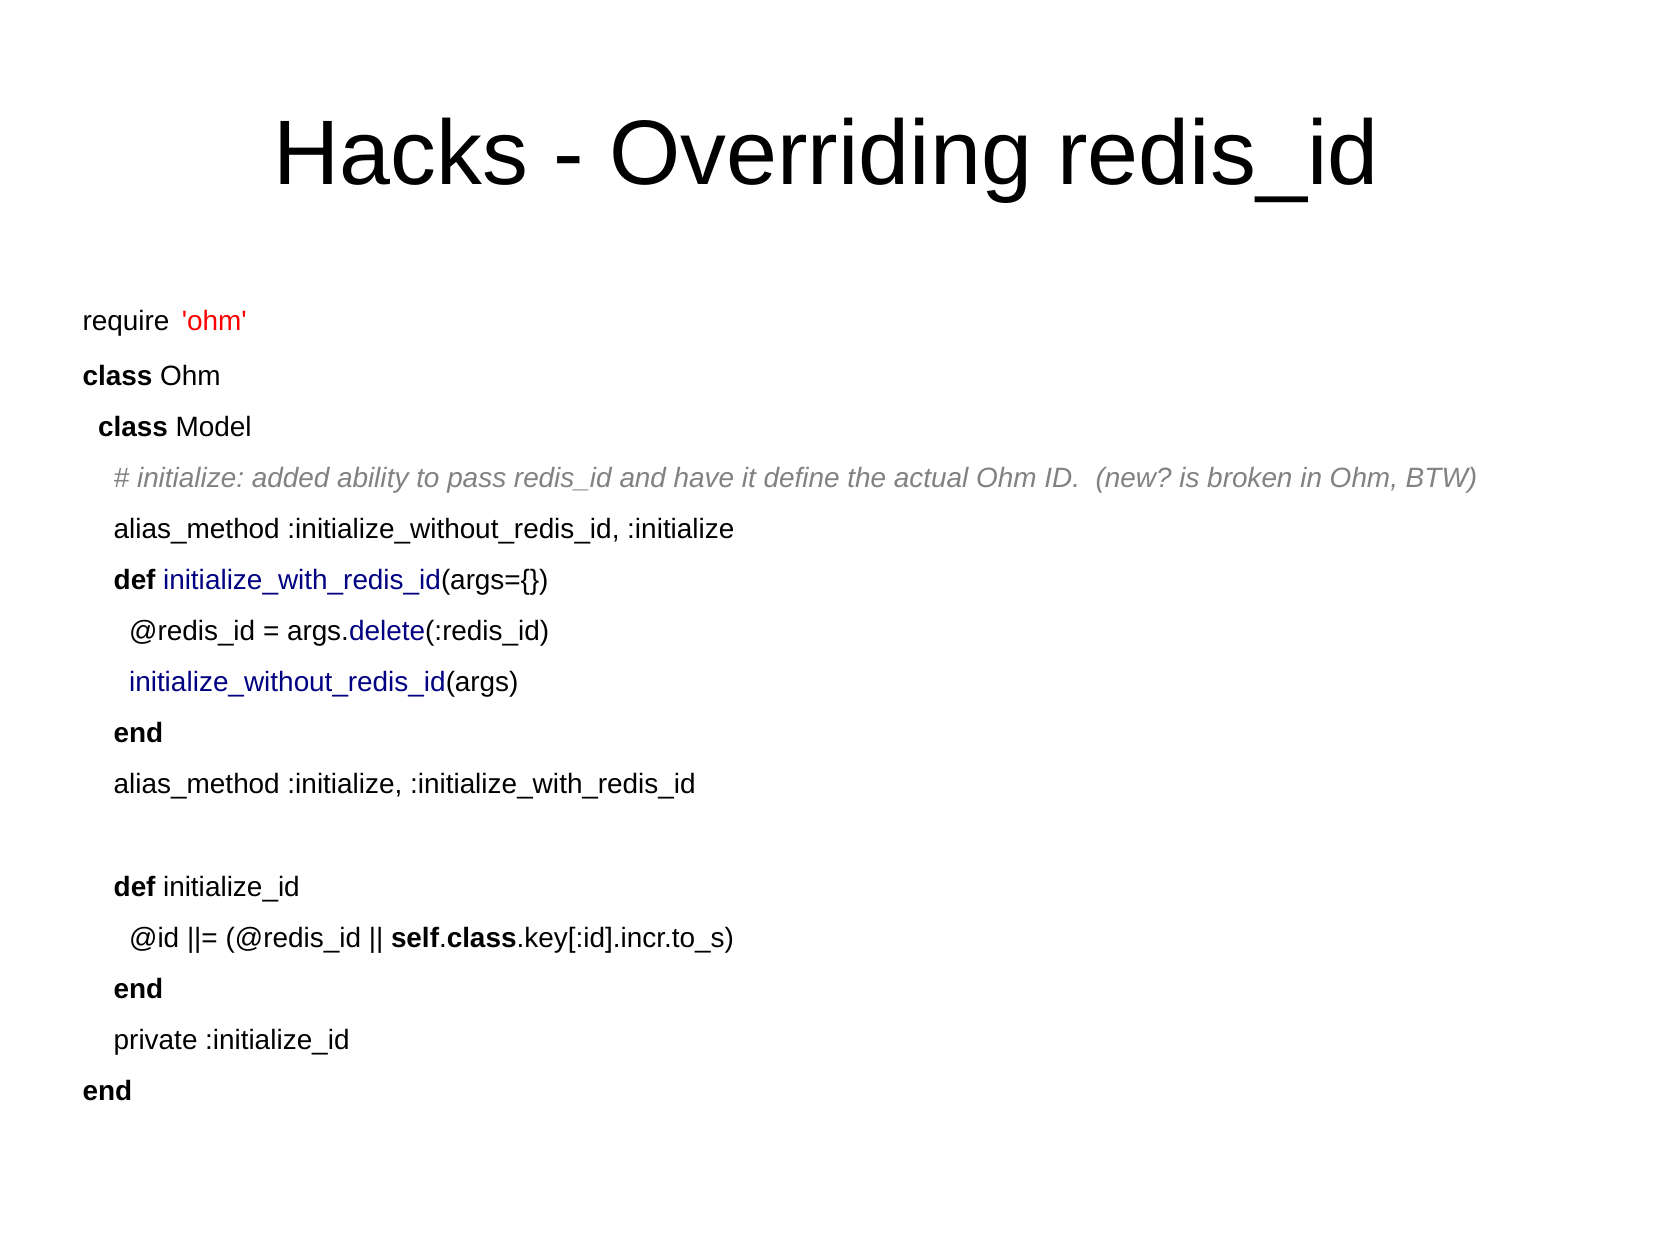

# Hacks - Overriding redis_id
require 'ohm'
class Ohm
 class Model
 # initialize: added ability to pass redis_id and have it define the actual Ohm ID. (new? is broken in Ohm, BTW)
 alias_method :initialize_without_redis_id, :initialize
 def initialize_with_redis_id(args={})
 @redis_id = args.delete(:redis_id)
 initialize_without_redis_id(args)
 end
 alias_method :initialize, :initialize_with_redis_id
 def initialize_id
 @id ||= (@redis_id || self.class.key[:id].incr.to_s)
 end
 private :initialize_id
end